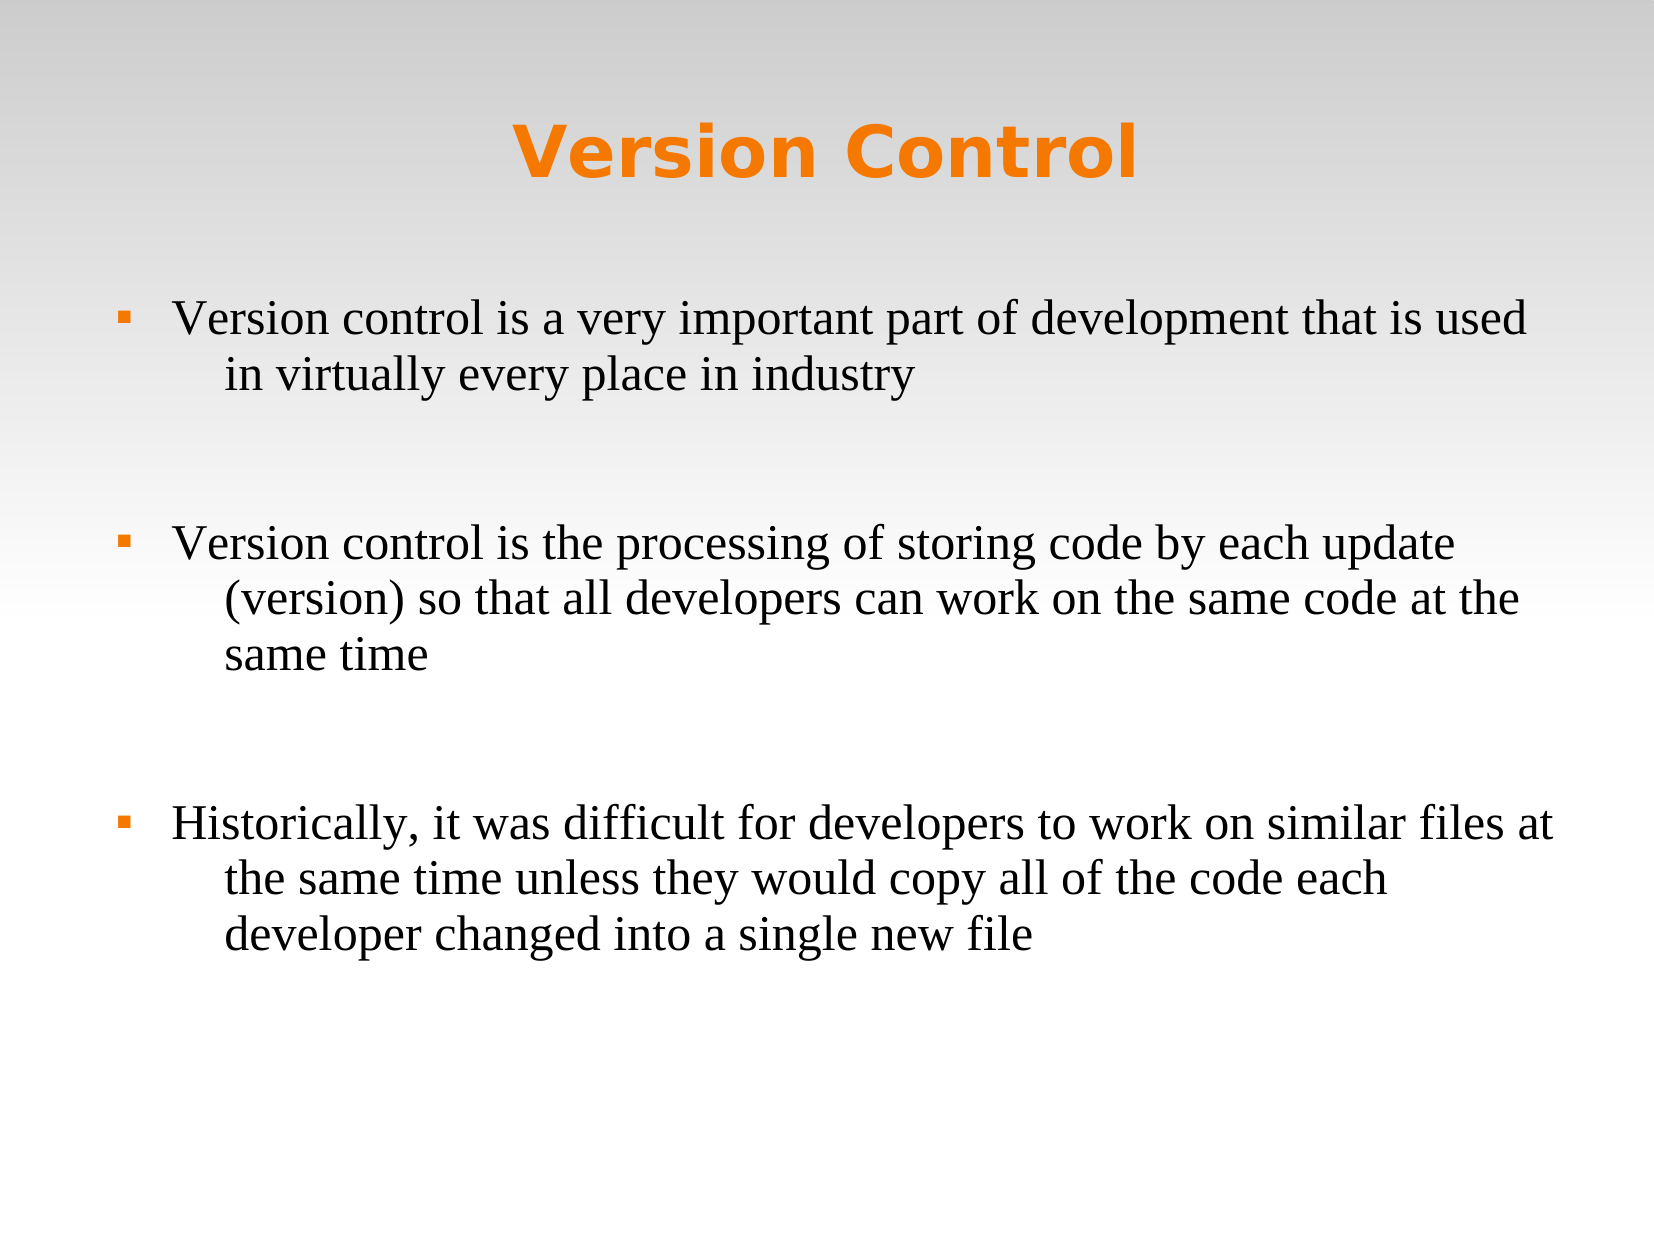

# Version Control
Version control is a very important part of development that is used in virtually every place in industry
Version control is the processing of storing code by each update (version) so that all developers can work on the same code at the same time
Historically, it was difficult for developers to work on similar files at the same time unless they would copy all of the code each developer changed into a single new file